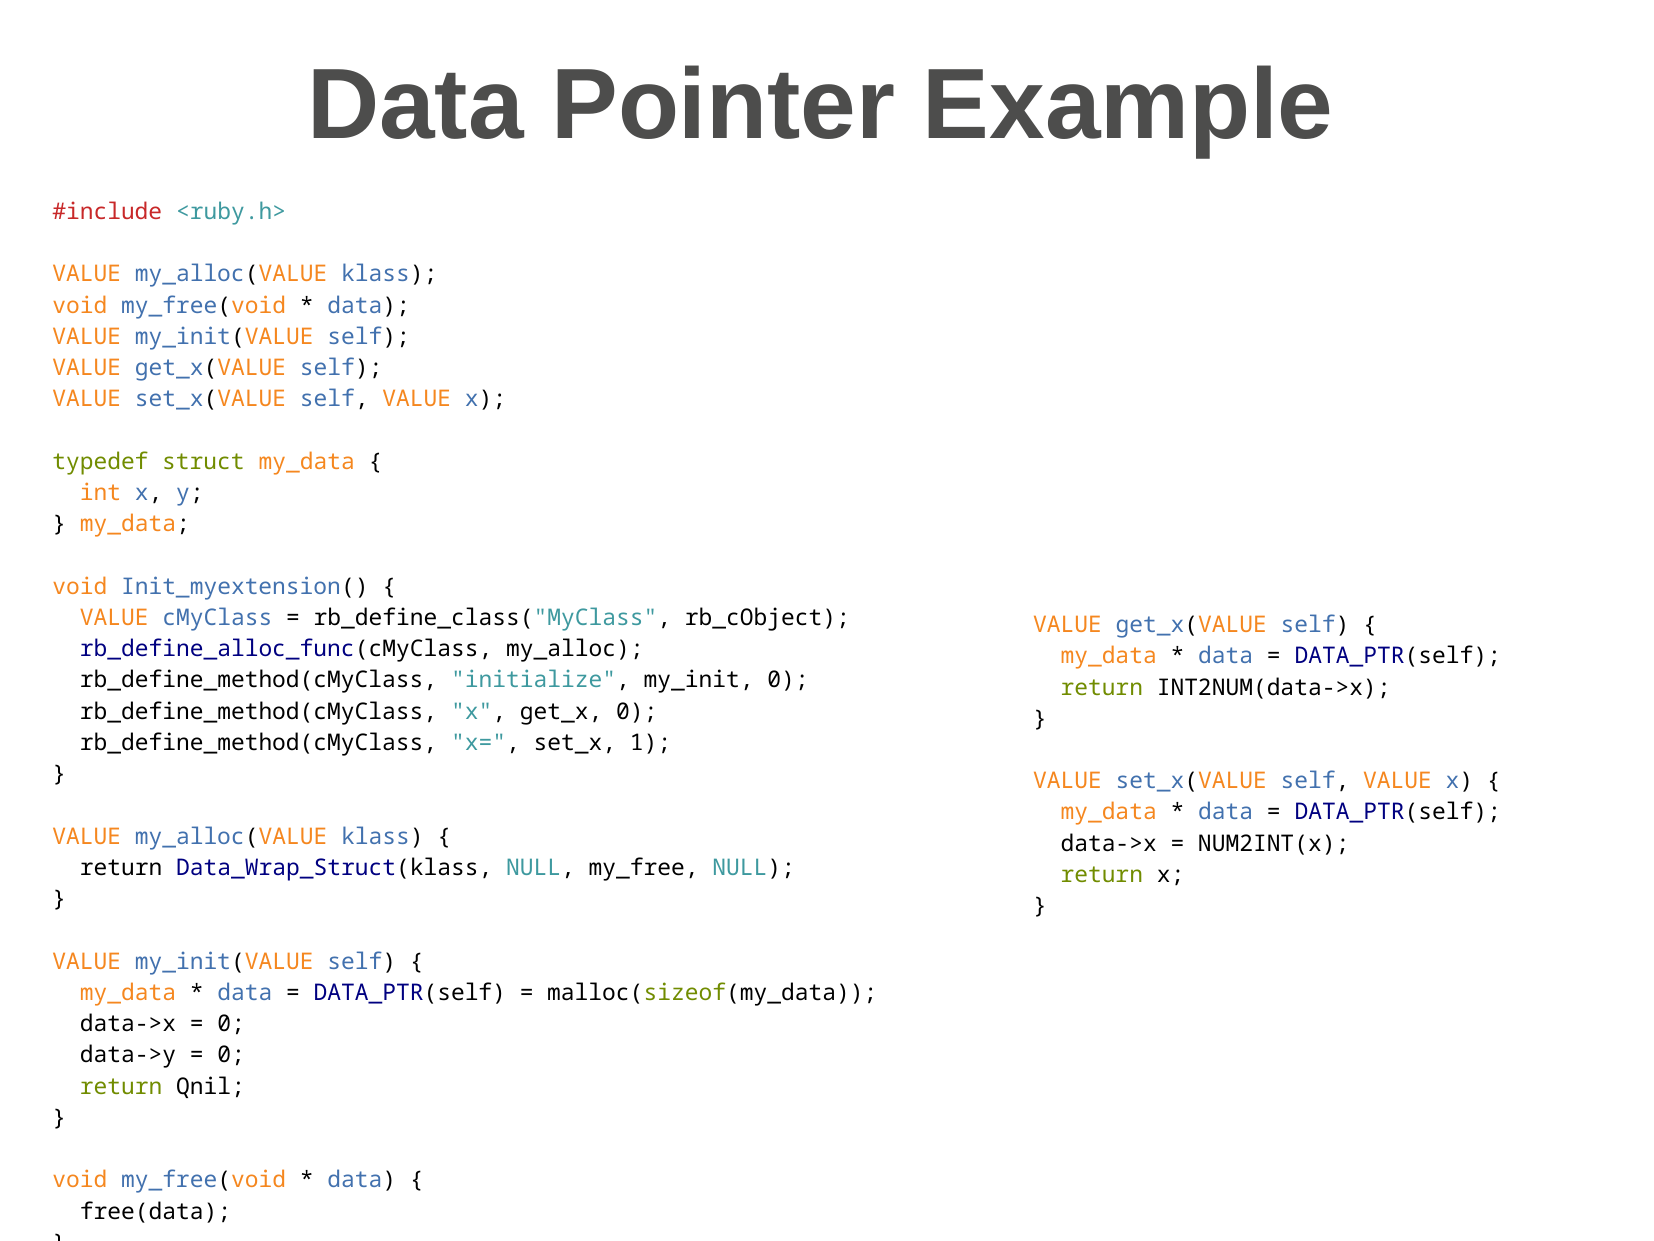

# Data Pointer Example
#include <ruby.h>
VALUE my_alloc(VALUE klass);
void my_free(void * data);
VALUE my_init(VALUE self);
VALUE get_x(VALUE self);
VALUE set_x(VALUE self, VALUE x);
typedef struct my_data {
 int x, y;
} my_data;
void Init_myextension() {
 VALUE cMyClass = rb_define_class("MyClass", rb_cObject);
 rb_define_alloc_func(cMyClass, my_alloc);
 rb_define_method(cMyClass, "initialize", my_init, 0);
 rb_define_method(cMyClass, "x", get_x, 0);
 rb_define_method(cMyClass, "x=", set_x, 1);
}
VALUE my_alloc(VALUE klass) {
 return Data_Wrap_Struct(klass, NULL, my_free, NULL);
}
VALUE my_init(VALUE self) {
 my_data * data = DATA_PTR(self) = malloc(sizeof(my_data));
 data->x = 0;
 data->y = 0;
 return Qnil;
}
void my_free(void * data) {
 free(data);
}
VALUE get_x(VALUE self) {
 my_data * data = DATA_PTR(self);
 return INT2NUM(data->x);
}
VALUE set_x(VALUE self, VALUE x) {
 my_data * data = DATA_PTR(self);
 data->x = NUM2INT(x);
 return x;
}